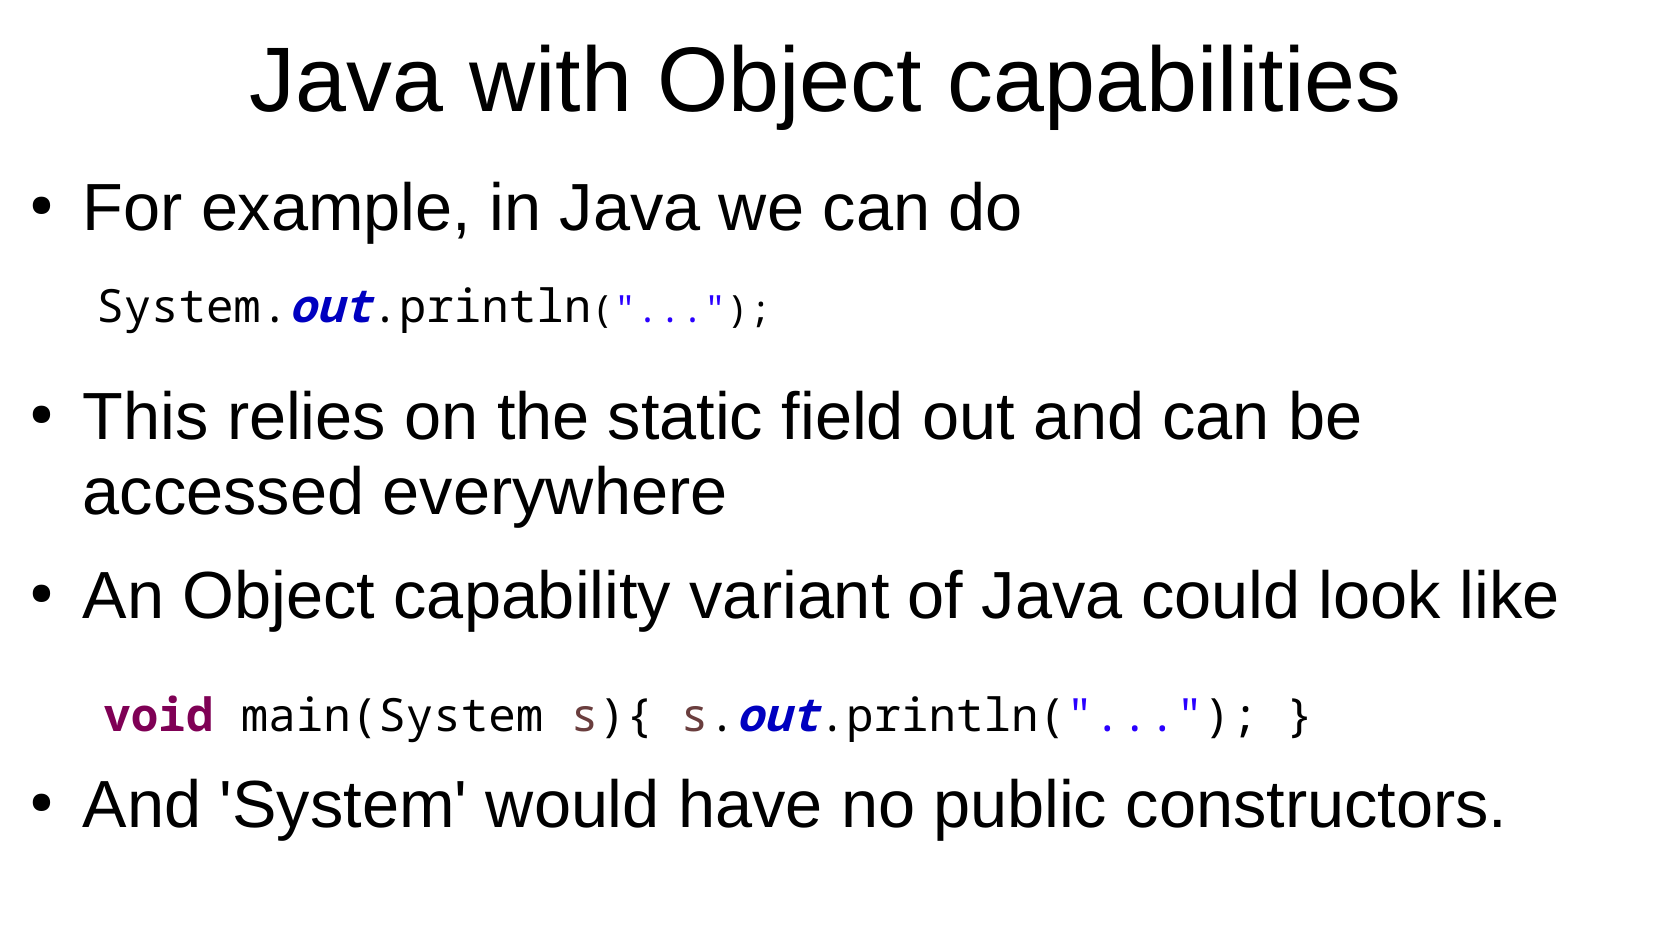

# Java with Object capabilities
For example, in Java we can do
This relies on the static field out and can be accessed everywhere
An Object capability variant of Java could look like
And 'System' would have no public constructors.
System.out.println("...");
void main(System s){ s.out.println("..."); }